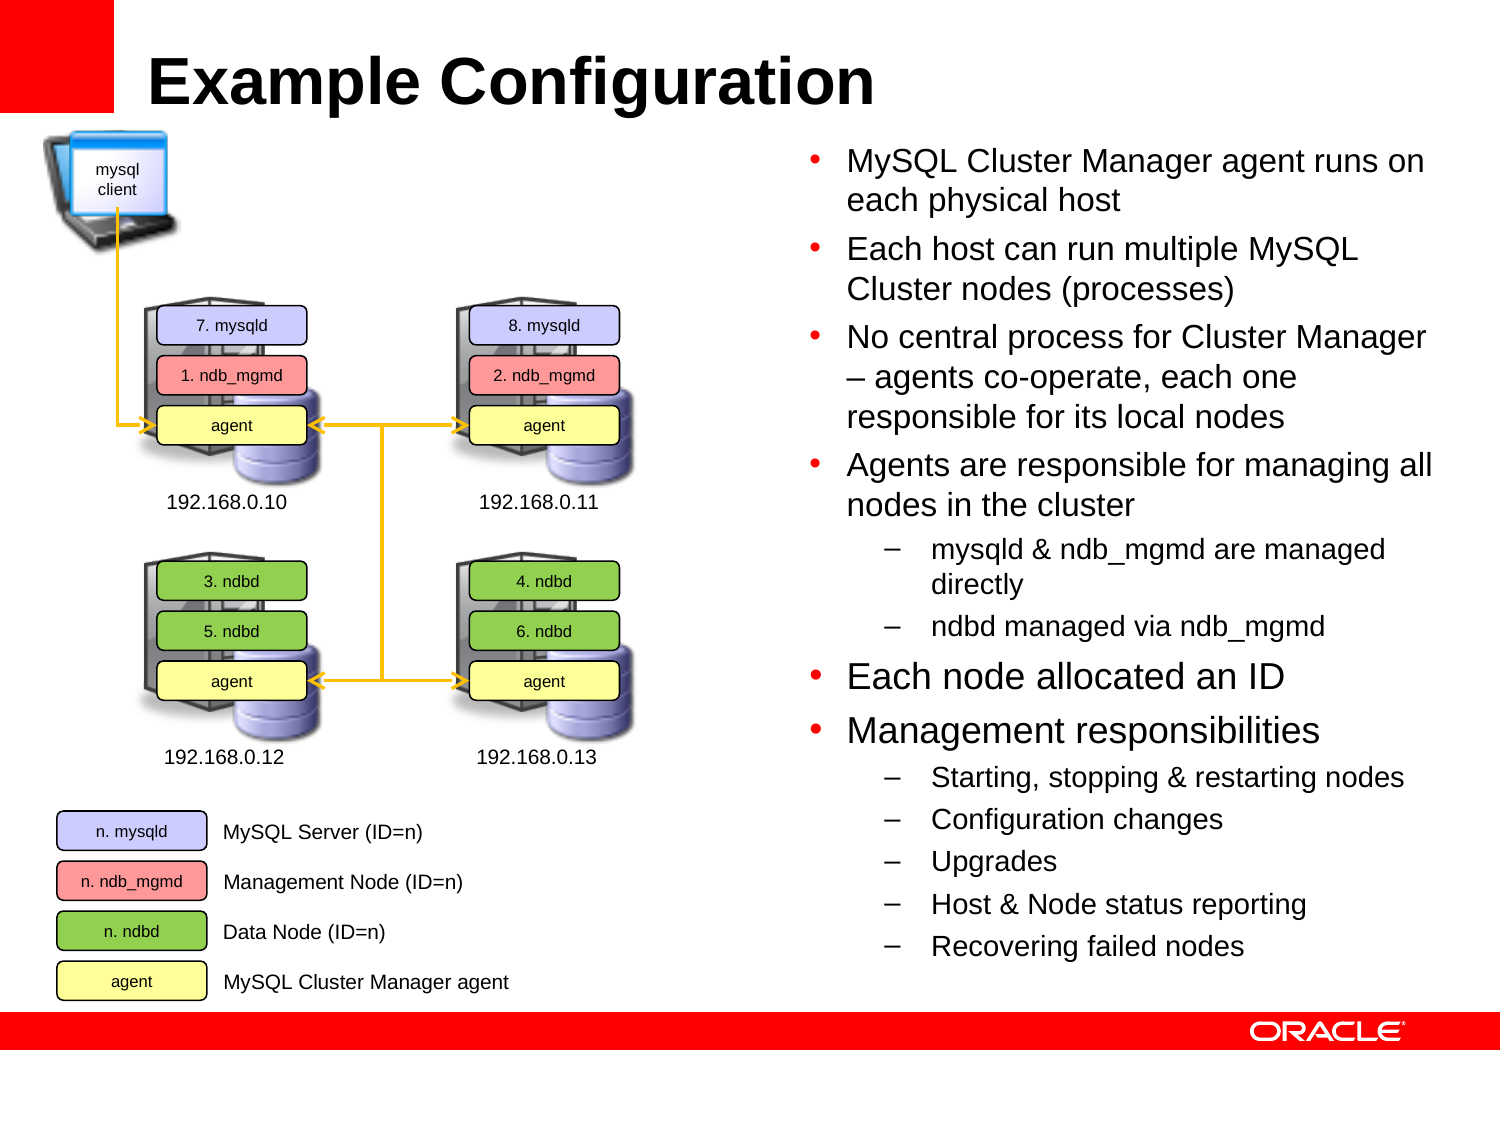

# Example Configuration
mysql
client
7. mysqld
8. mysqld
1. ndb_mgmd
2. ndb_mgmd
agent
agent
192.168.0.10
192.168.0.11
3. ndbd
4. ndbd
5. ndbd
6. ndbd
agent
agent
192.168.0.12
192.168.0.13
n. mysqld
MySQL Server (ID=n)
n. ndb_mgmd
Management Node (ID=n)
n. ndbd
Data Node (ID=n)
agent
MySQL Cluster Manager agent
MySQL Cluster Manager agent runs on each physical host
Each host can run multiple MySQL Cluster nodes (processes)
No central process for Cluster Manager – agents co-operate, each one responsible for its local nodes
Agents are responsible for managing all nodes in the cluster
mysqld & ndb_mgmd are managed directly
ndbd managed via ndb_mgmd
Each node allocated an ID
Management responsibilities
Starting, stopping & restarting nodes
Configuration changes
Upgrades
Host & Node status reporting
Recovering failed nodes